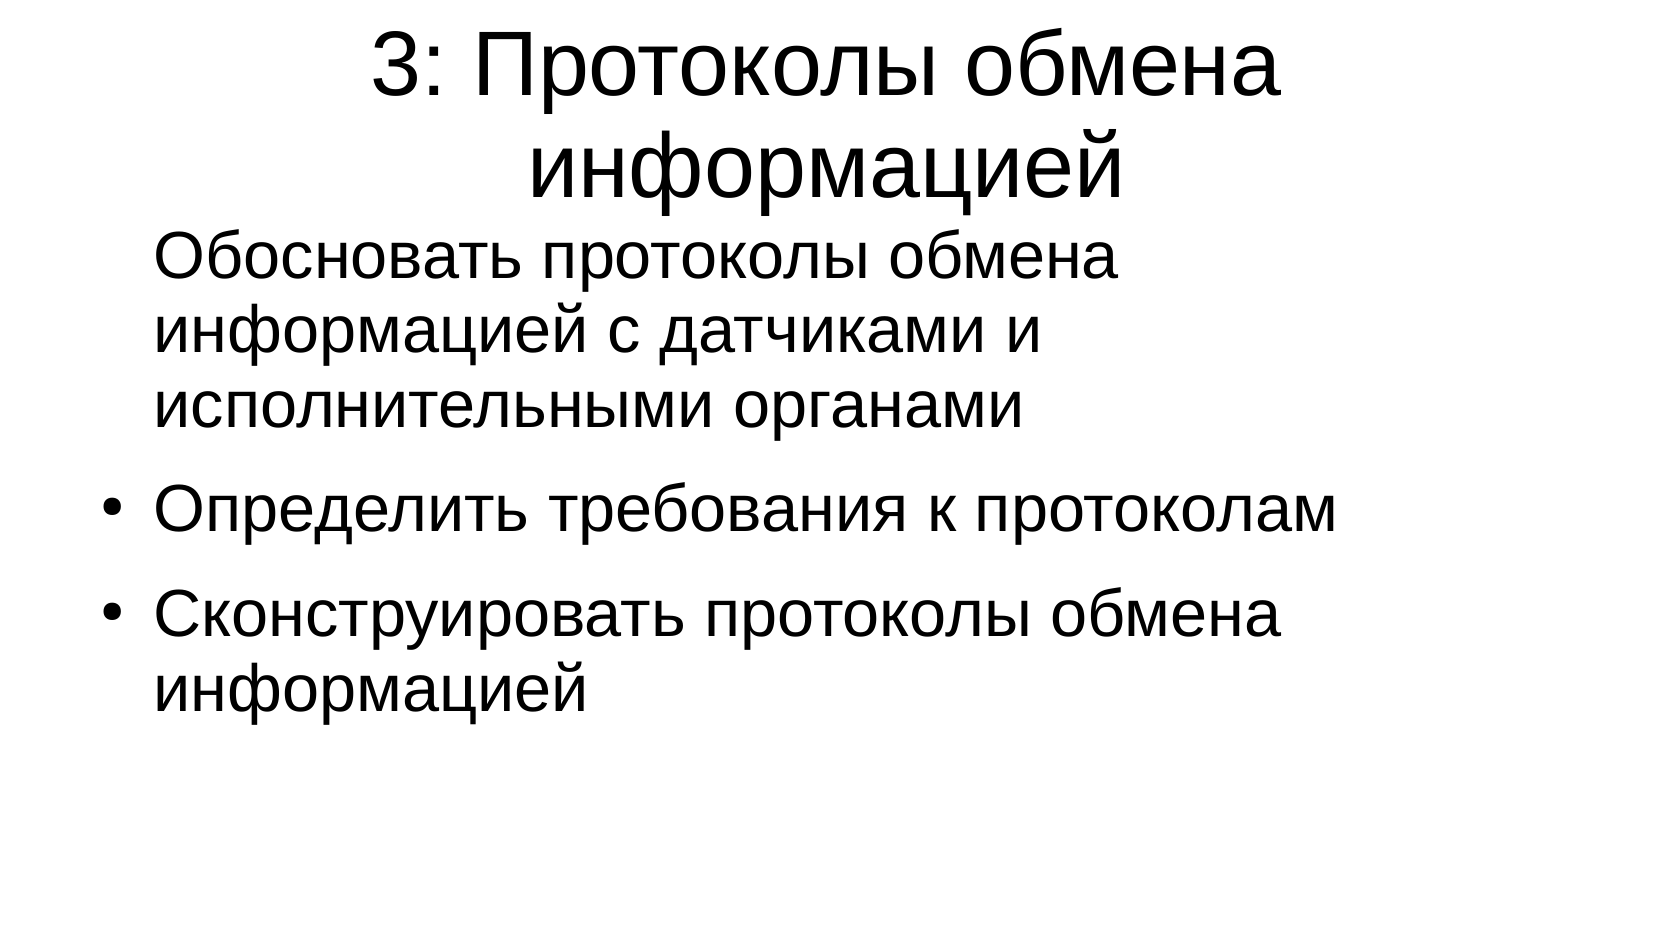

# 3: Протоколы обмена информацией
Обосновать протоколы обмена информацией с датчиками и исполнительными органами
Определить требования к протоколам
Сконструировать протоколы обмена информацией